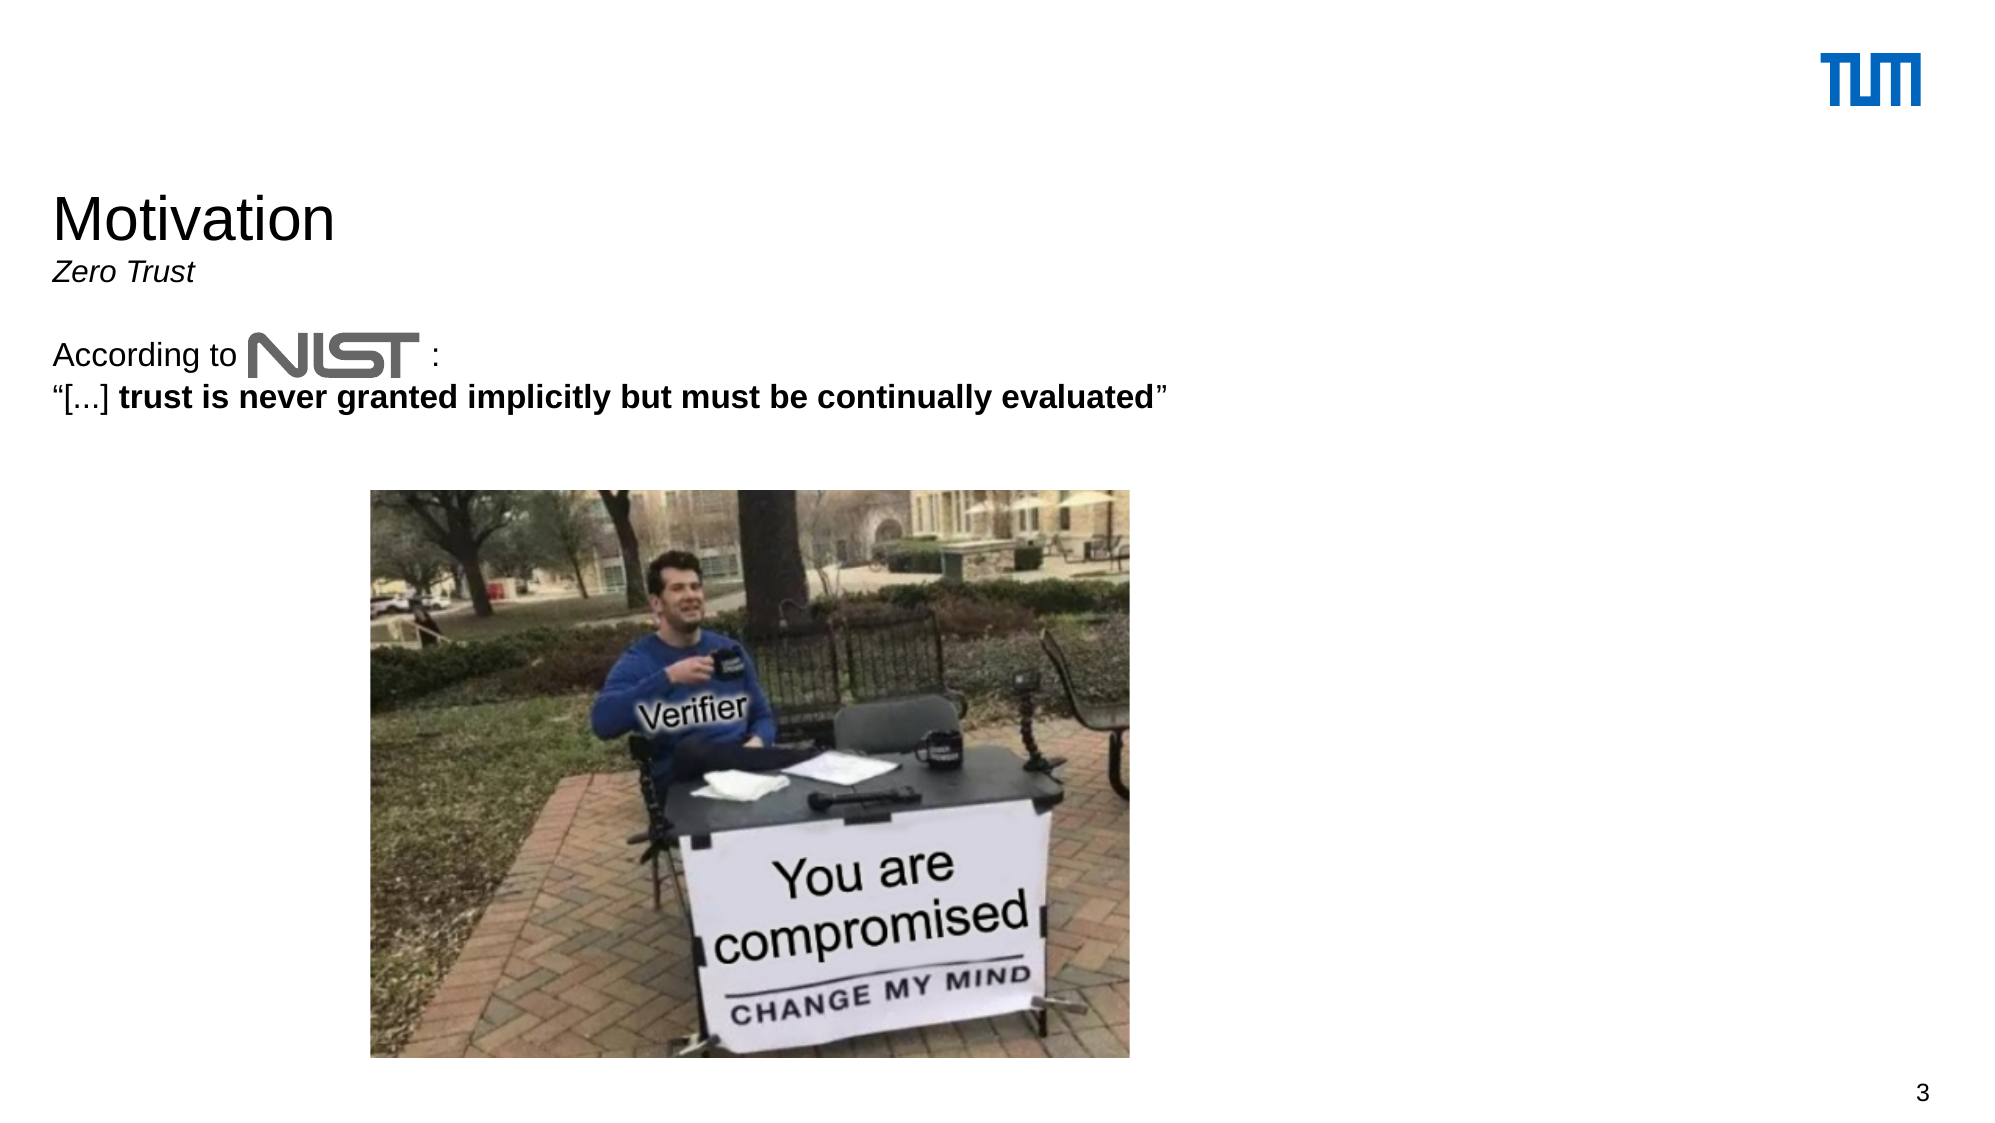

# Motivation Zero Trust
According to :
“[...] trust is never granted implicitly but must be continually evaluated”
3